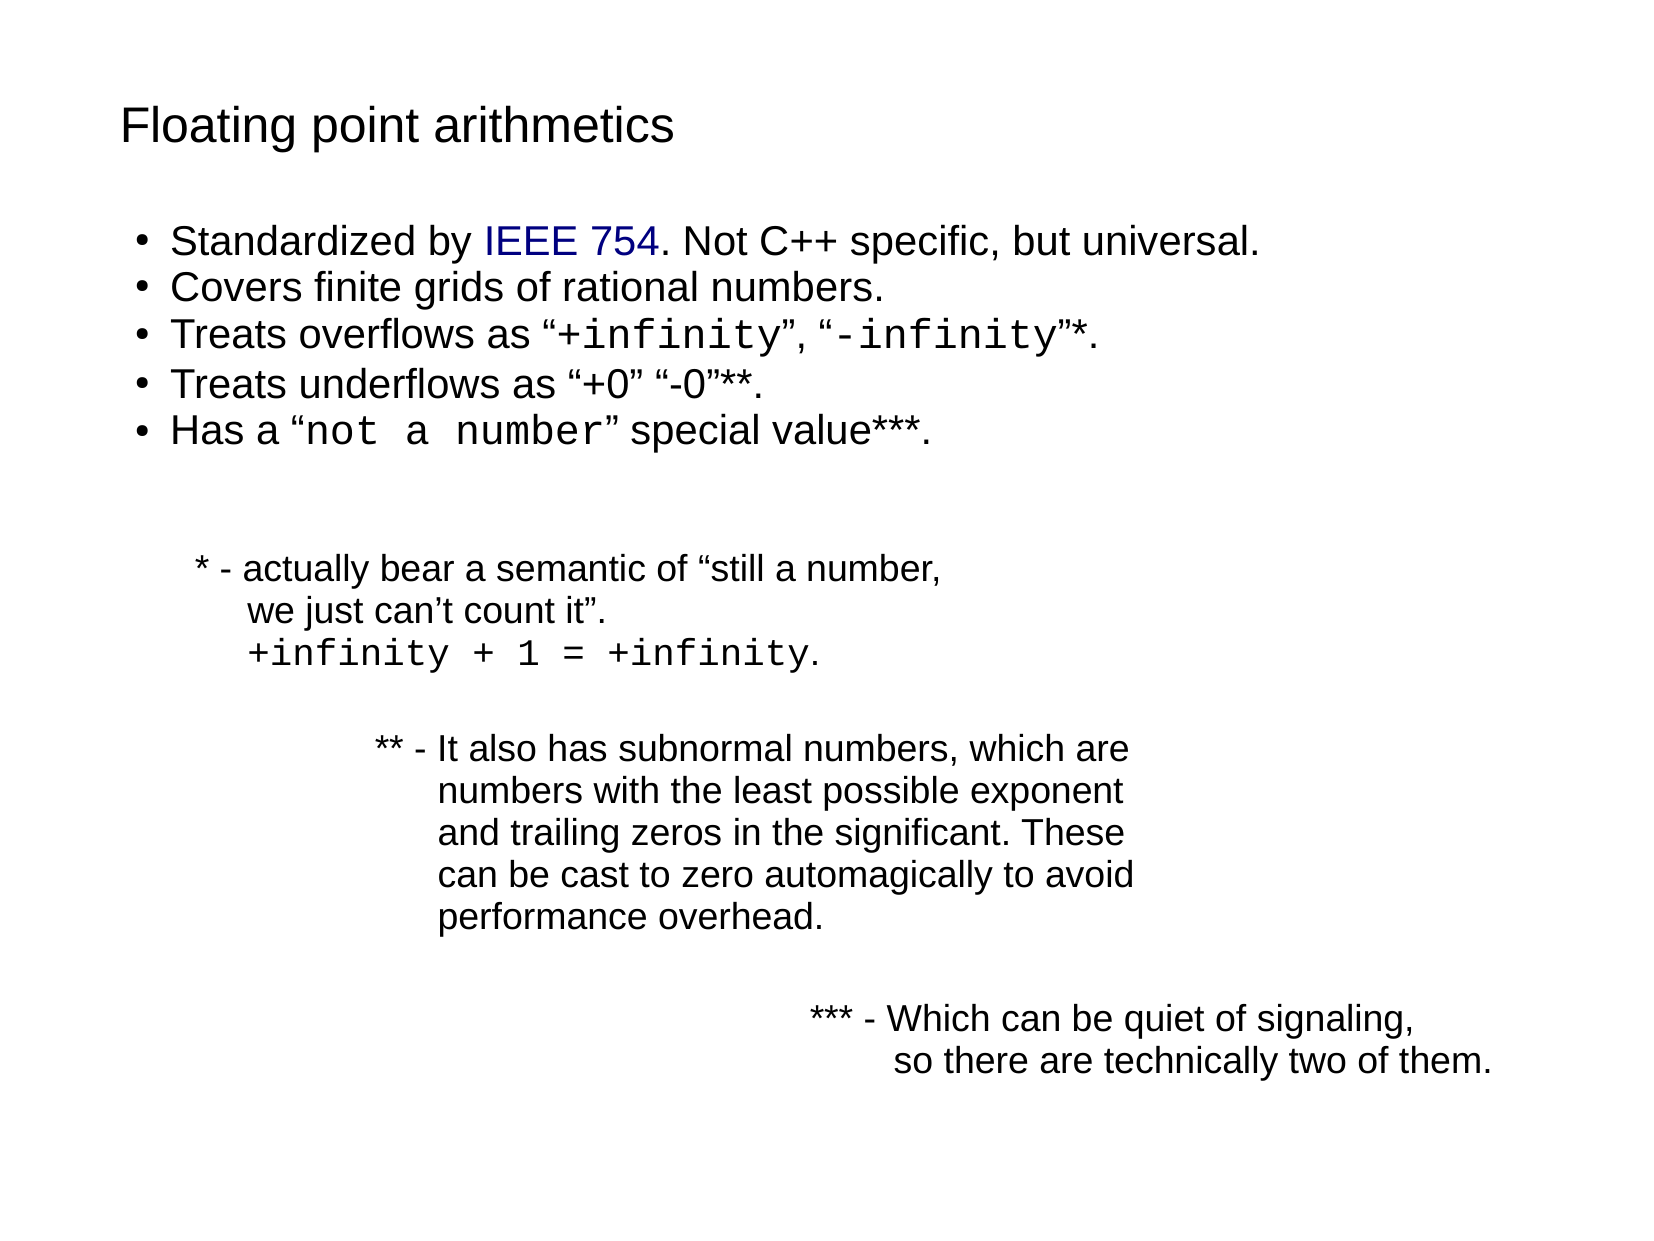

Floating point arithmetics
Standardized by IEEE 754. Not C++ specific, but universal.
Covers finite grids of rational numbers.
Treats overflows as “+infinity”, “-infinity”*.
Treats underflows as “+0” “-0”**.
Has a “not a number” special value***.
* - actually bear a semantic of “still a number,
 we just can’t count it”.
 +infinity + 1 = +infinity.
** - It also has subnormal numbers, which are
 numbers with the least possible exponent
 and trailing zeros in the significant. These
 can be cast to zero automagically to avoid
 performance overhead.
*** - Which can be quiet of signaling,
 so there are technically two of them.